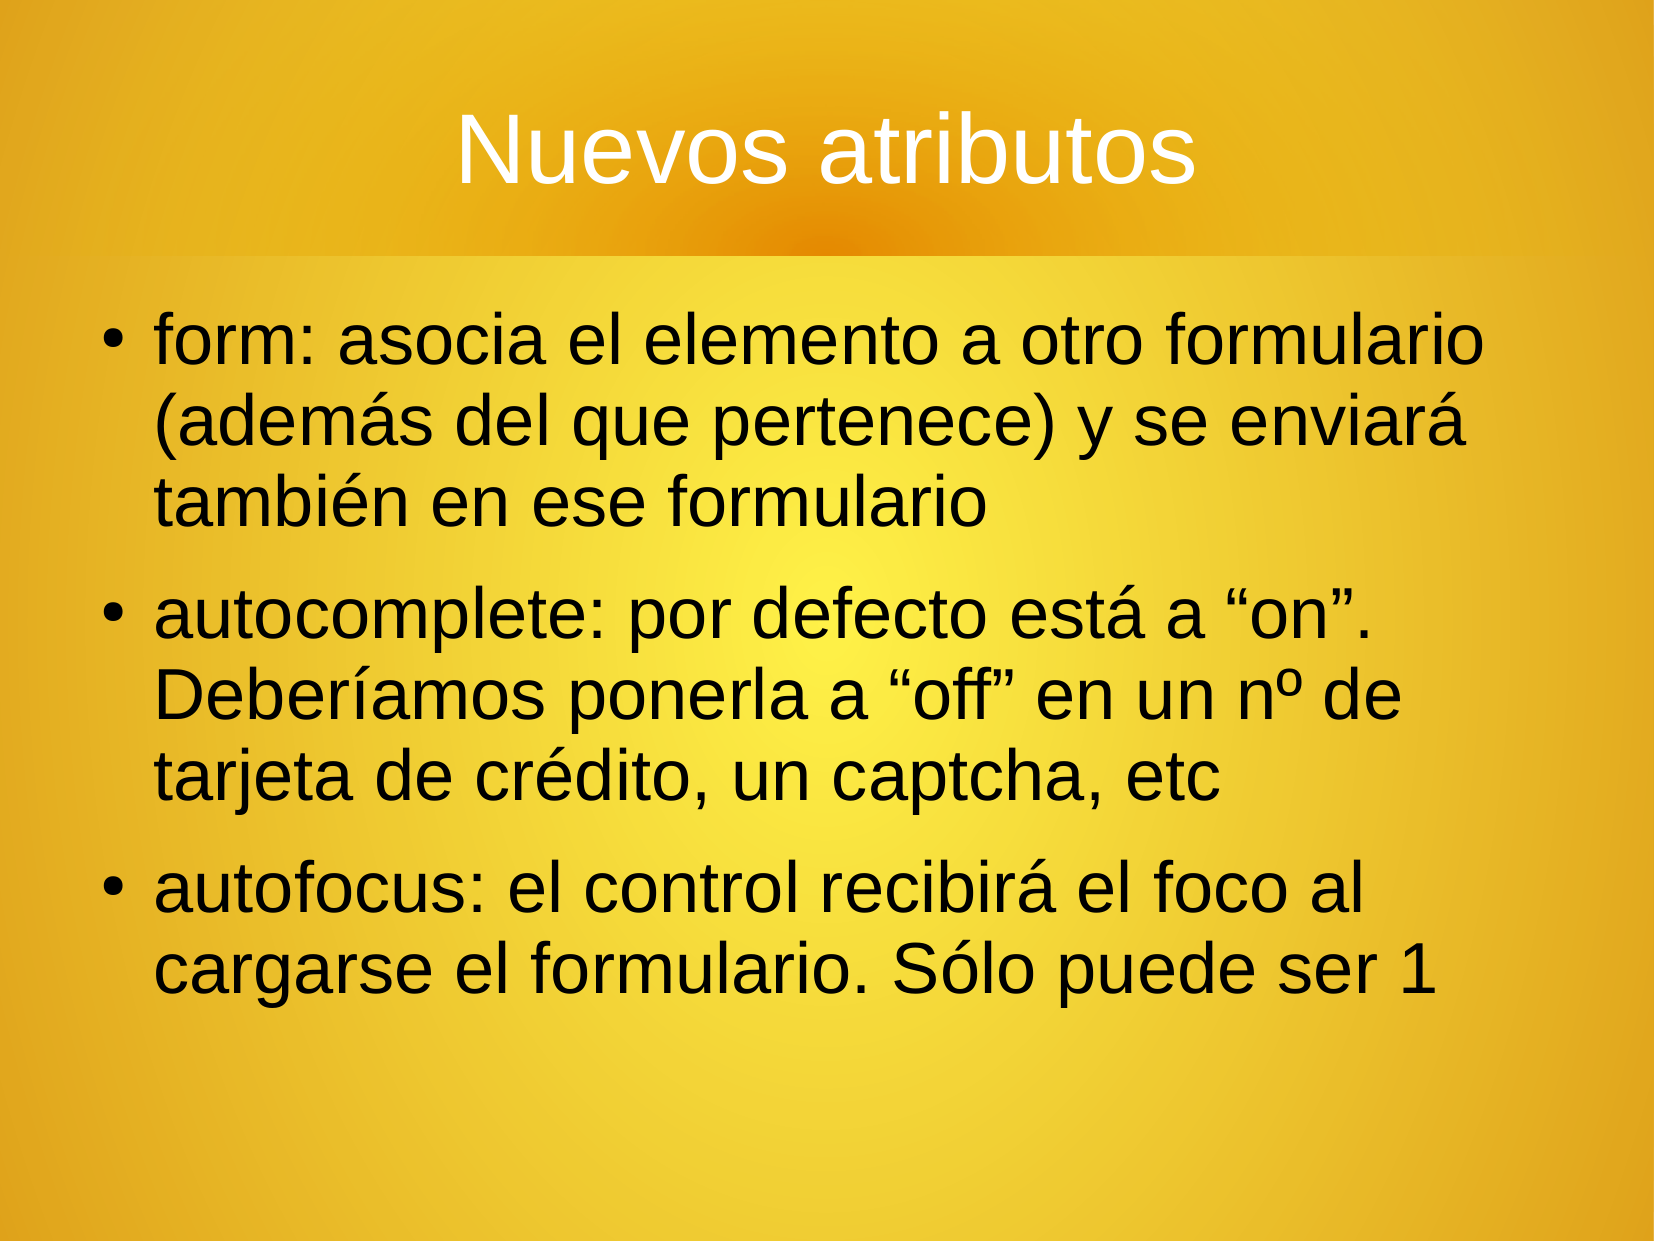

# Nuevos atributos
form: asocia el elemento a otro formulario (además del que pertenece) y se enviará también en ese formulario
autocomplete: por defecto está a “on”. Deberíamos ponerla a “off” en un nº de tarjeta de crédito, un captcha, etc
autofocus: el control recibirá el foco al cargarse el formulario. Sólo puede ser 1